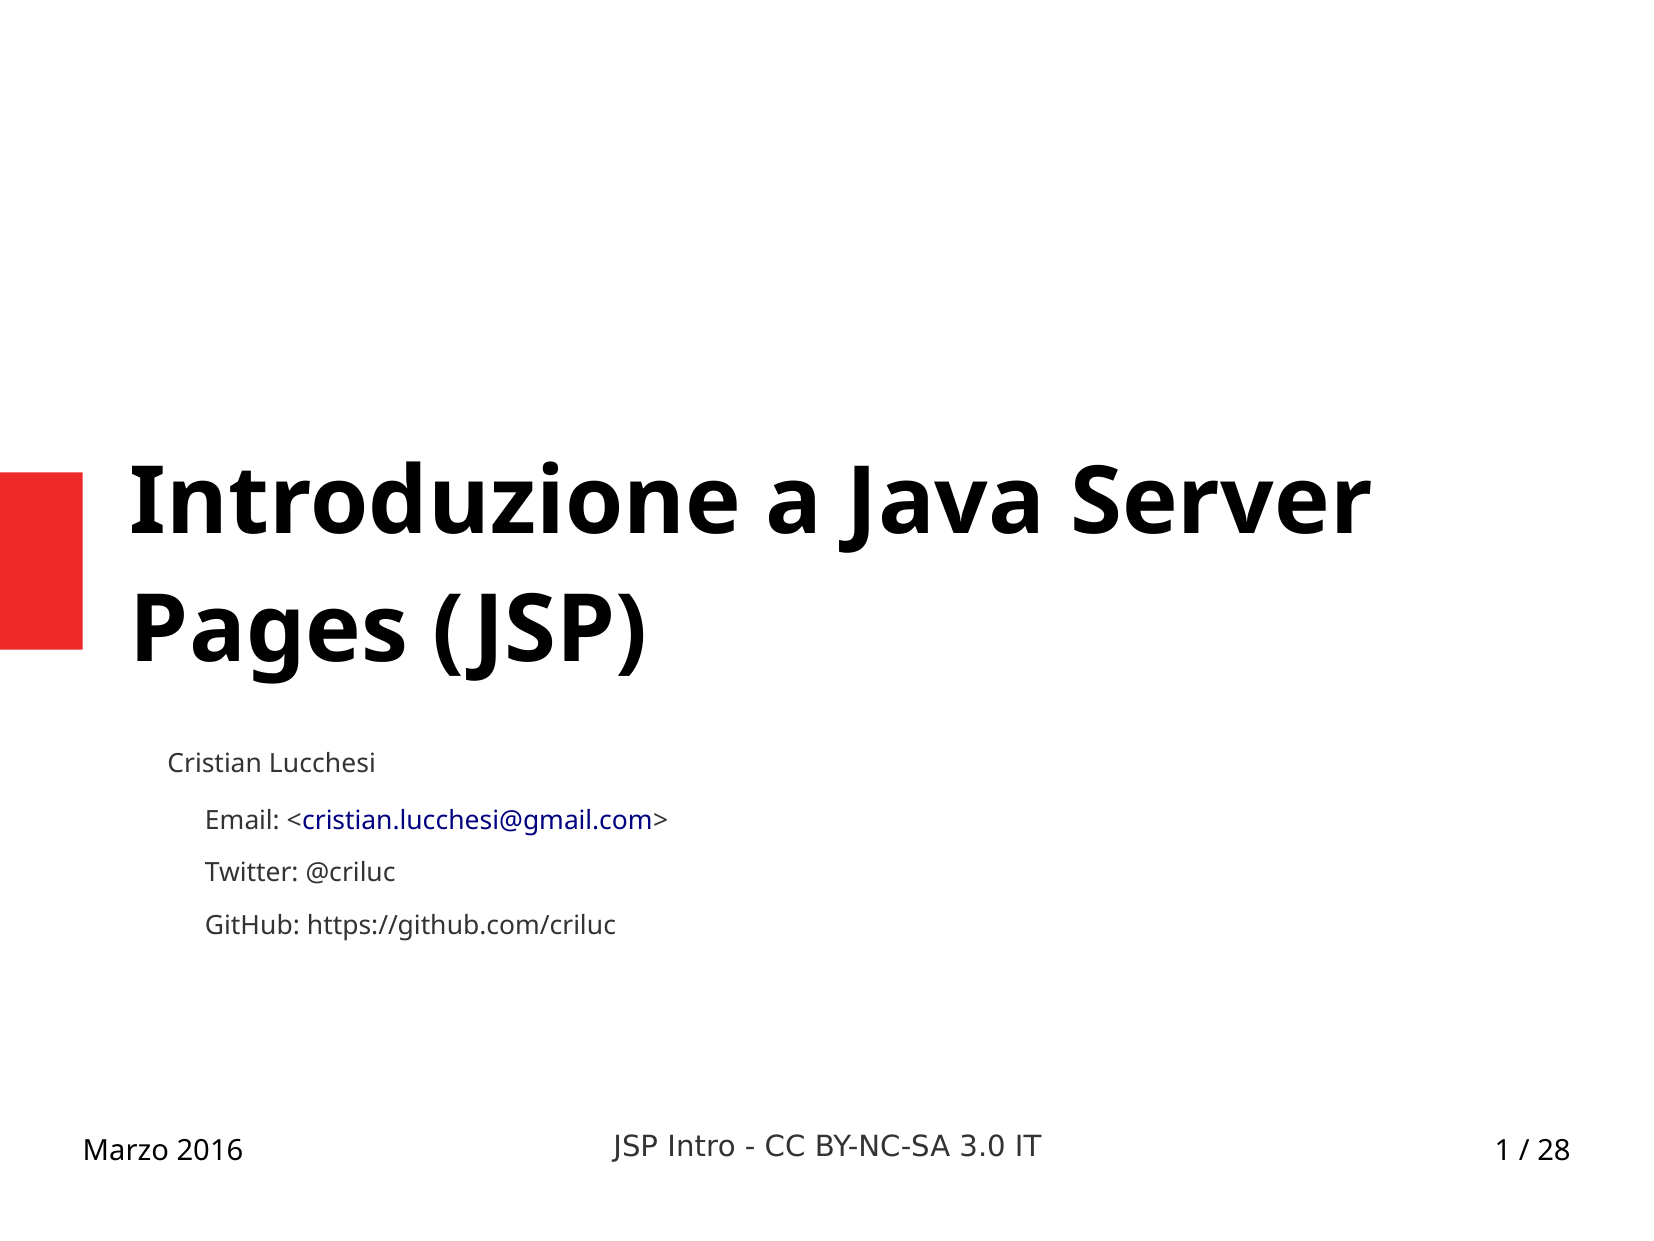

# Introduzione a Java Server Pages (JSP)
Cristian Lucchesi
Email: <cristian.lucchesi@gmail.com>
Twitter: @criluc
GitHub: https://github.com/criluc
Your Date Here
Your Footer Here
1